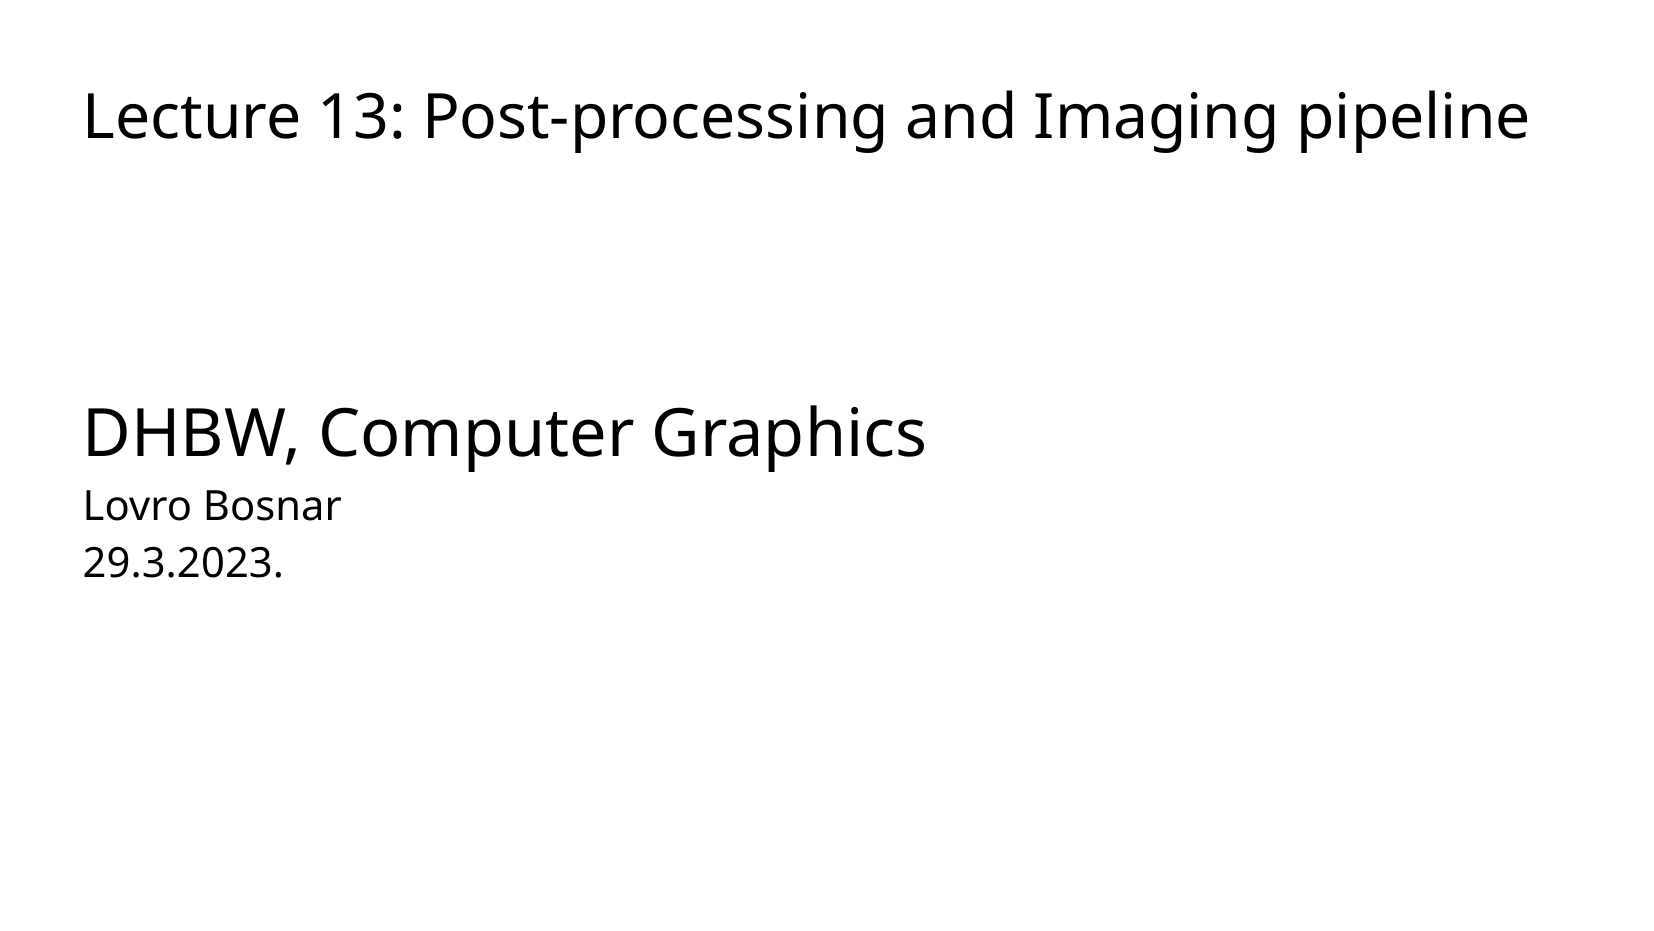

Lecture 13: Post-processing and Imaging pipeline
# DHBW, Computer Graphics
Lovro Bosnar
29.3.2023.